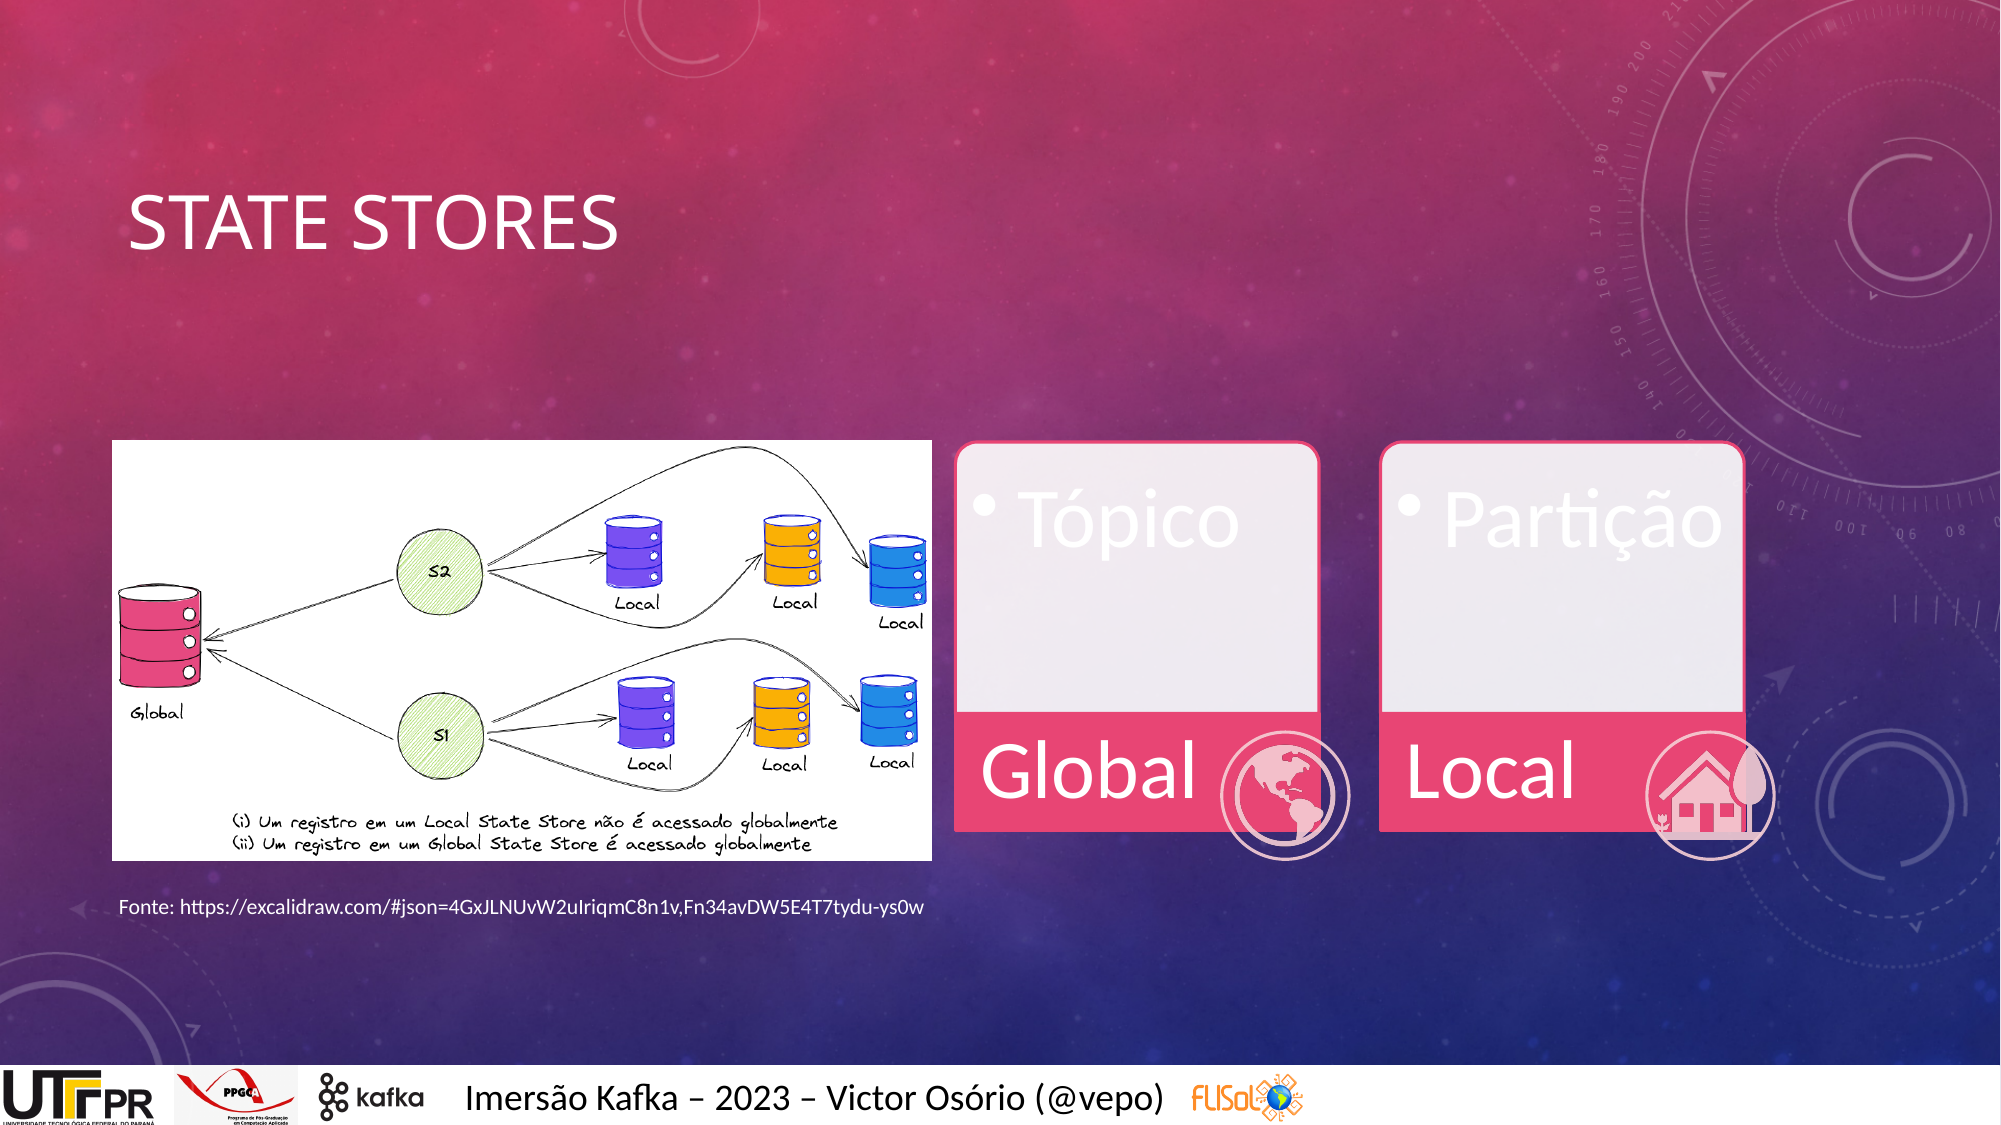

# State Stores
Tópico
Partição
Global
Local
Fonte: https://excalidraw.com/#json=4GxJLNUvW2uIriqmC8n1v,Fn34avDW5E4T7tydu-ys0w